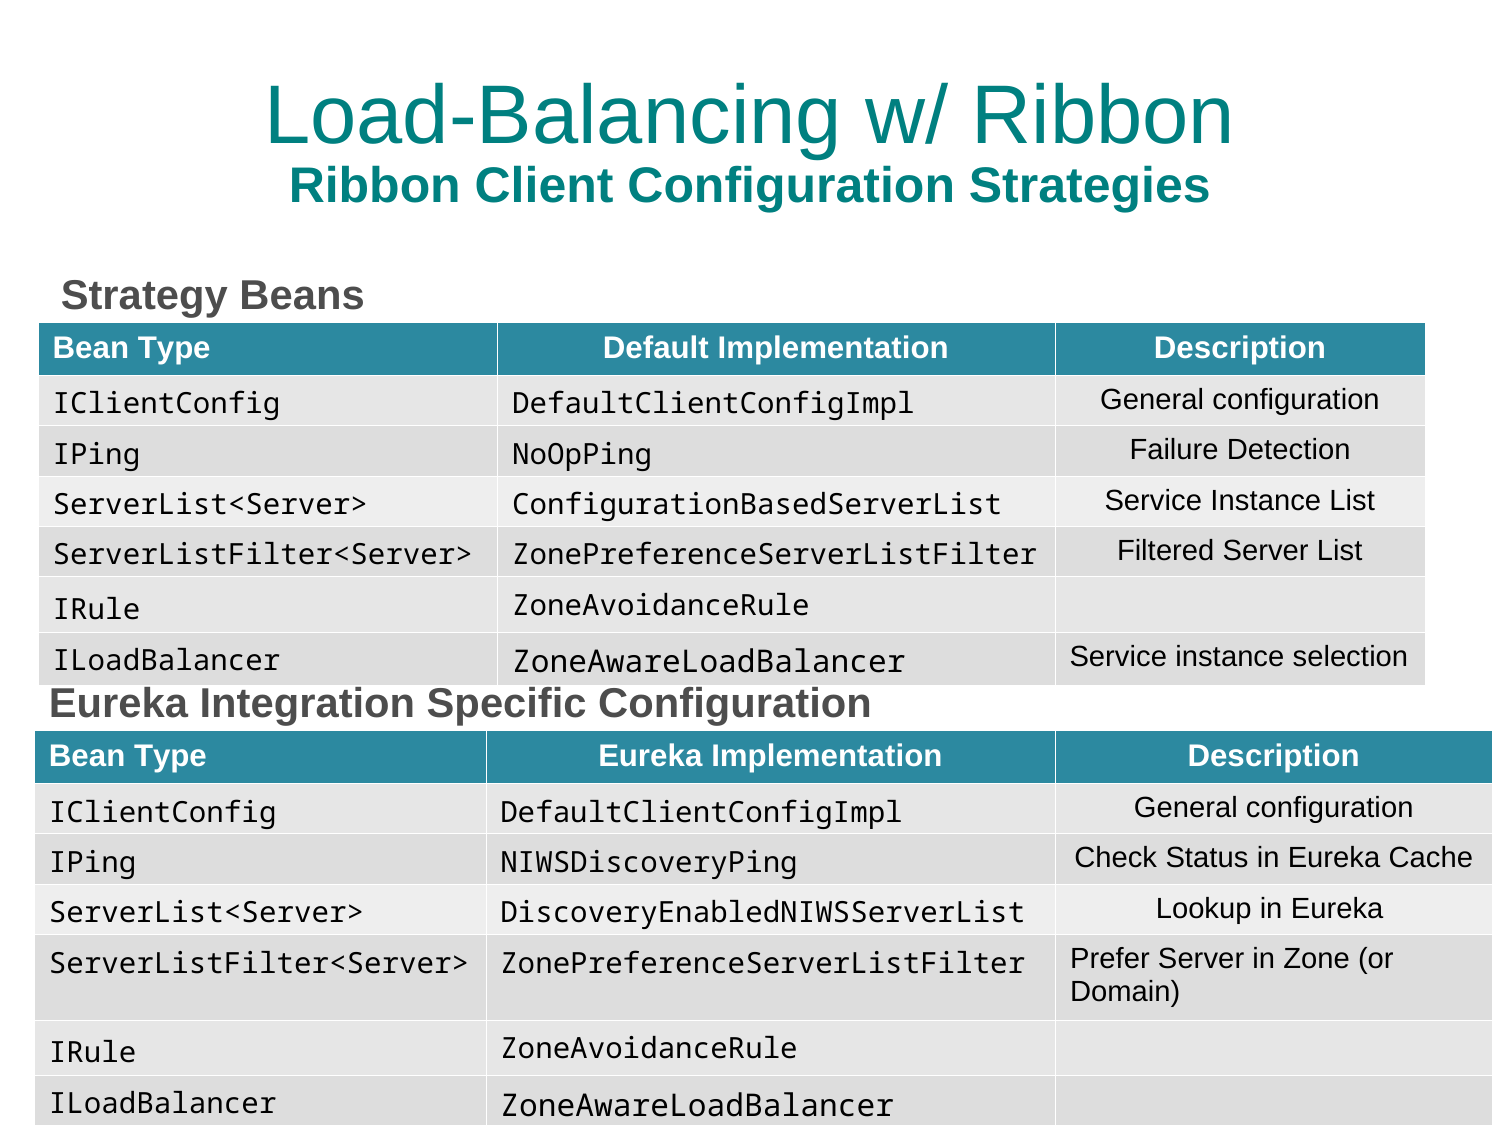

# Load-Balancing w/ Ribbon
Ribbon Client Configuration Strategies
Strategy Beans
| Bean Type | Default Implementation | Description |
| --- | --- | --- |
| IClientConfig | DefaultClientConfigImpl | General configuration |
| IPing | NoOpPing | Failure Detection |
| ServerList<Server> | ConfigurationBasedServerList | Service Instance List |
| ServerListFilter<Server> | ZonePreferenceServerListFilter | Filtered Server List |
| IRule | ZoneAvoidanceRule | |
| ILoadBalancer | ZoneAwareLoadBalancer | Service instance selection |
Eureka Integration Specific Configuration
| Bean Type | Eureka Implementation | Description |
| --- | --- | --- |
| IClientConfig | DefaultClientConfigImpl | General configuration |
| IPing | NIWSDiscoveryPing | Check Status in Eureka Cache |
| ServerList<Server> | DiscoveryEnabledNIWSServerList | Lookup in Eureka |
| ServerListFilter<Server> | ZonePreferenceServerListFilter | Prefer Server in Zone (or Domain) |
| IRule | ZoneAvoidanceRule | |
| ILoadBalancer | ZoneAwareLoadBalancer | |